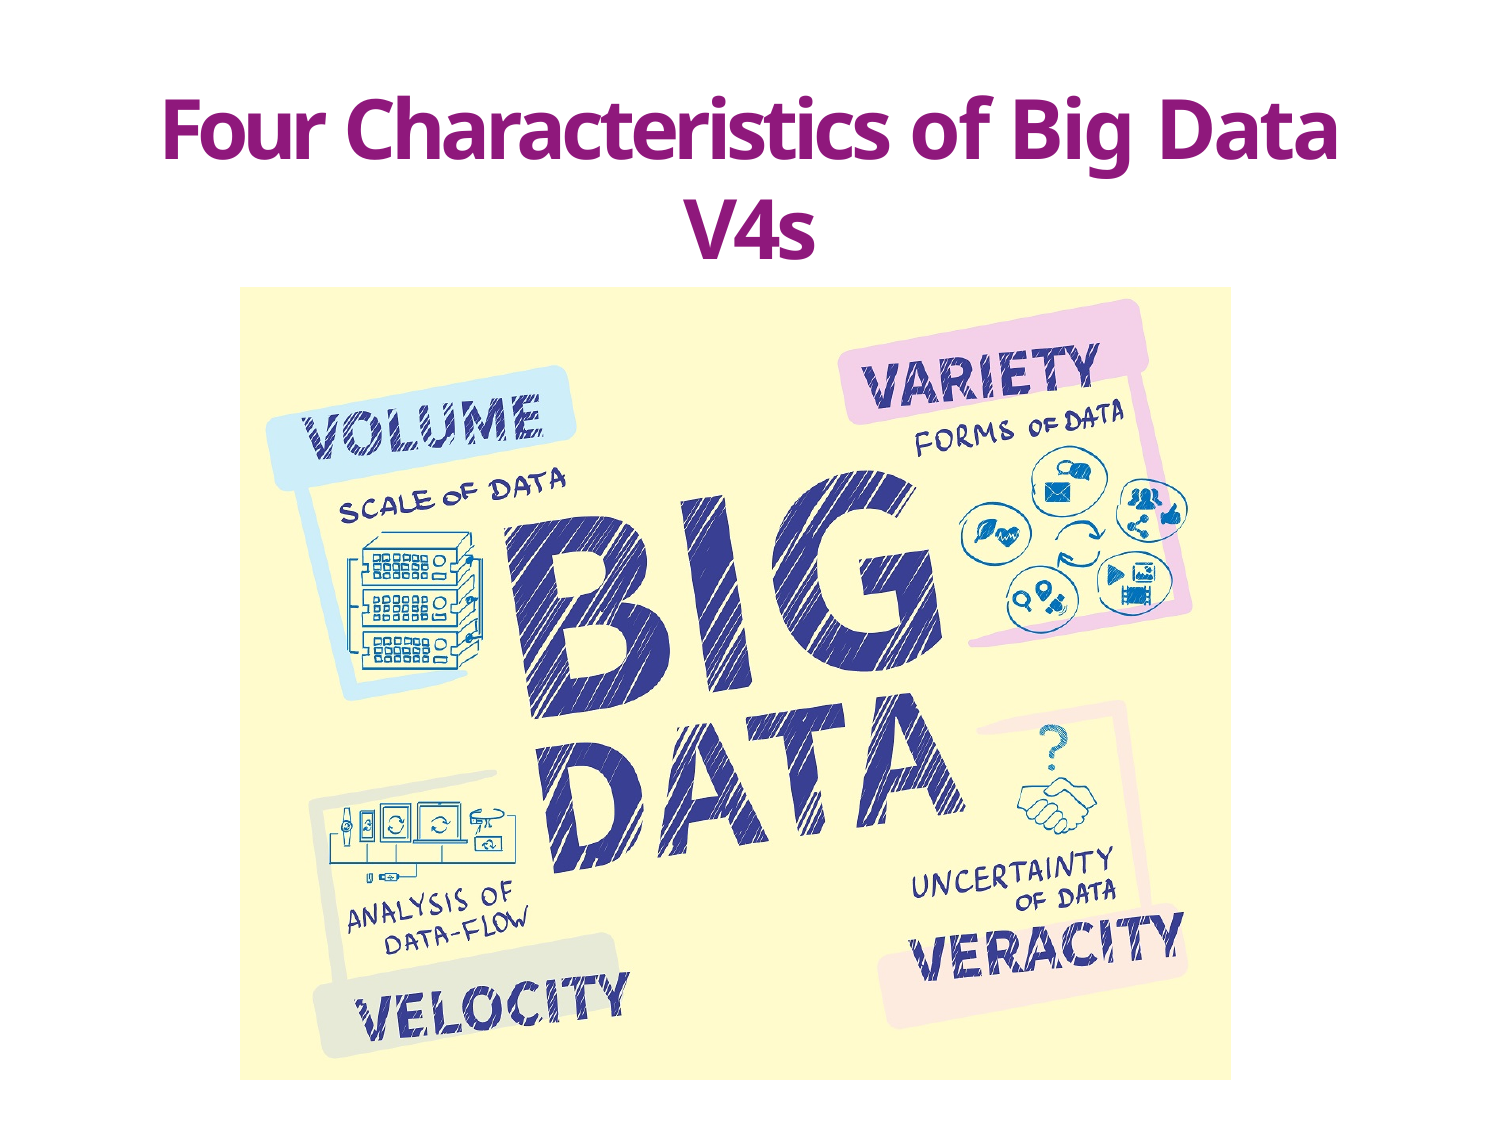

# Four Characteristics of Big Data V4s
Volume
Data quantity